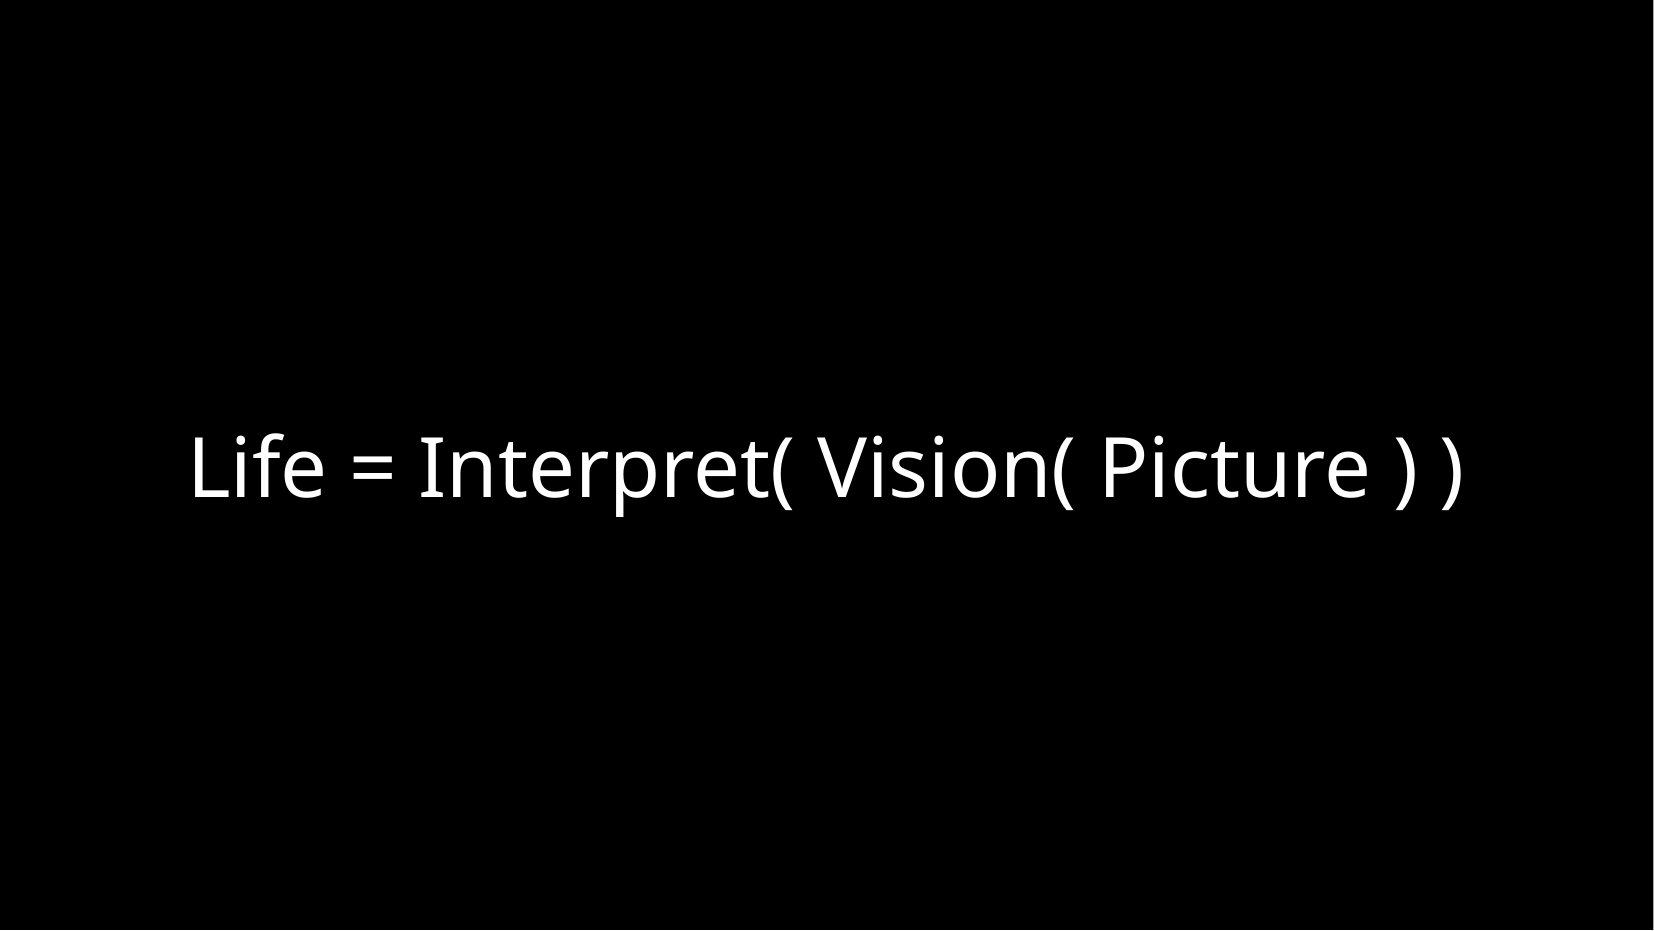

# Life = Interpret( Vision( Picture ) )